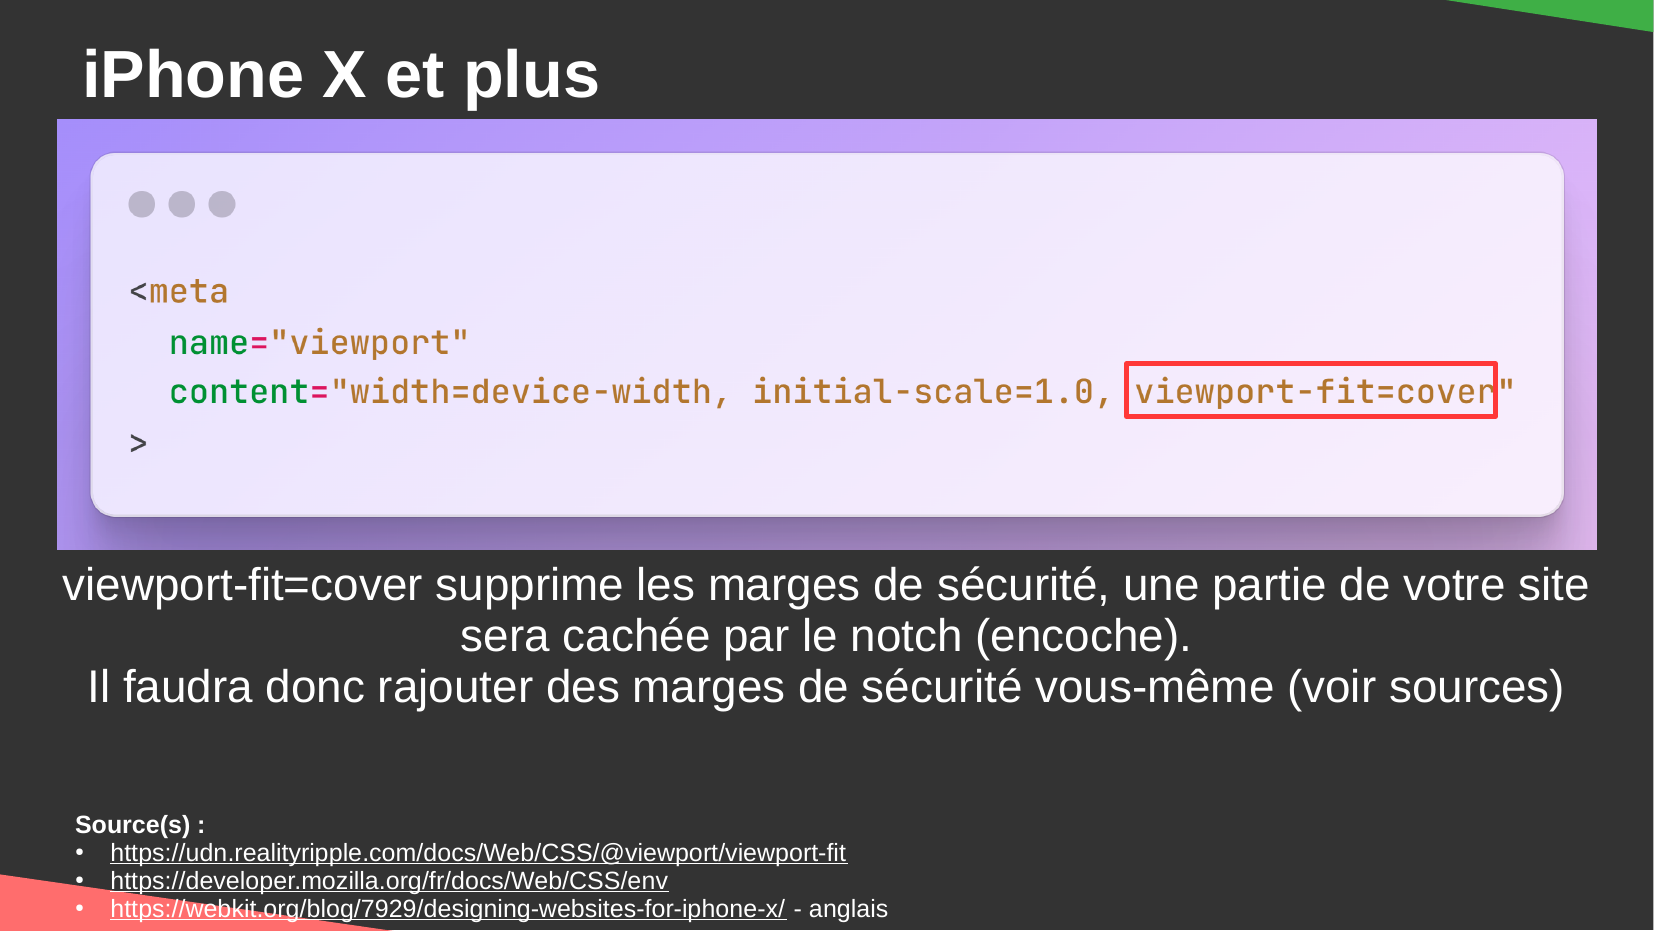

# iPhone X et plus
viewport-fit=cover supprime les marges de sécurité, une partie de votre site sera cachée par le notch (encoche).
Il faudra donc rajouter des marges de sécurité vous-même (voir sources)
Source(s) :
https://udn.realityripple.com/docs/Web/CSS/@viewport/viewport-fit
https://developer.mozilla.org/fr/docs/Web/CSS/env
https://webkit.org/blog/7929/designing-websites-for-iphone-x/ - anglais